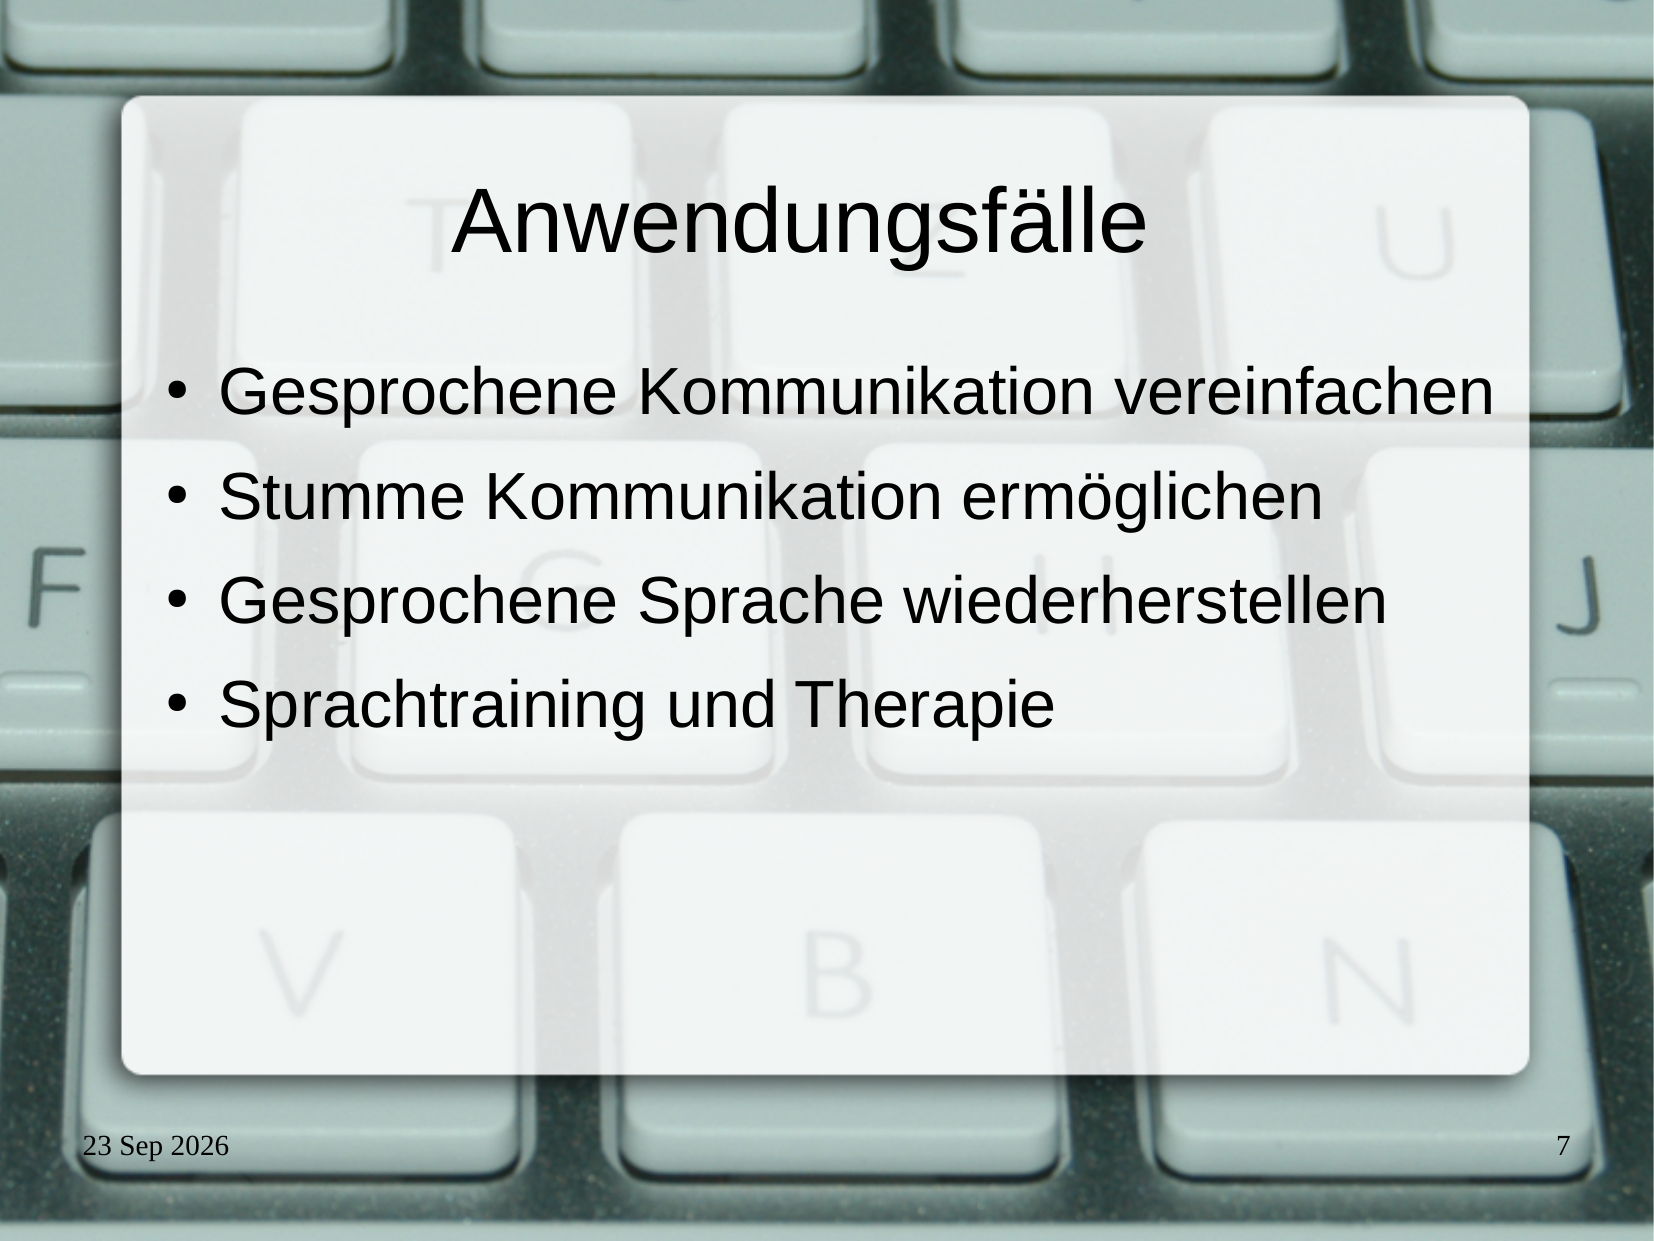

# Anwendungsfälle
Gesprochene Kommunikation vereinfachen
Stumme Kommunikation ermöglichen
Gesprochene Sprache wiederherstellen
Sprachtraining und Therapie
7